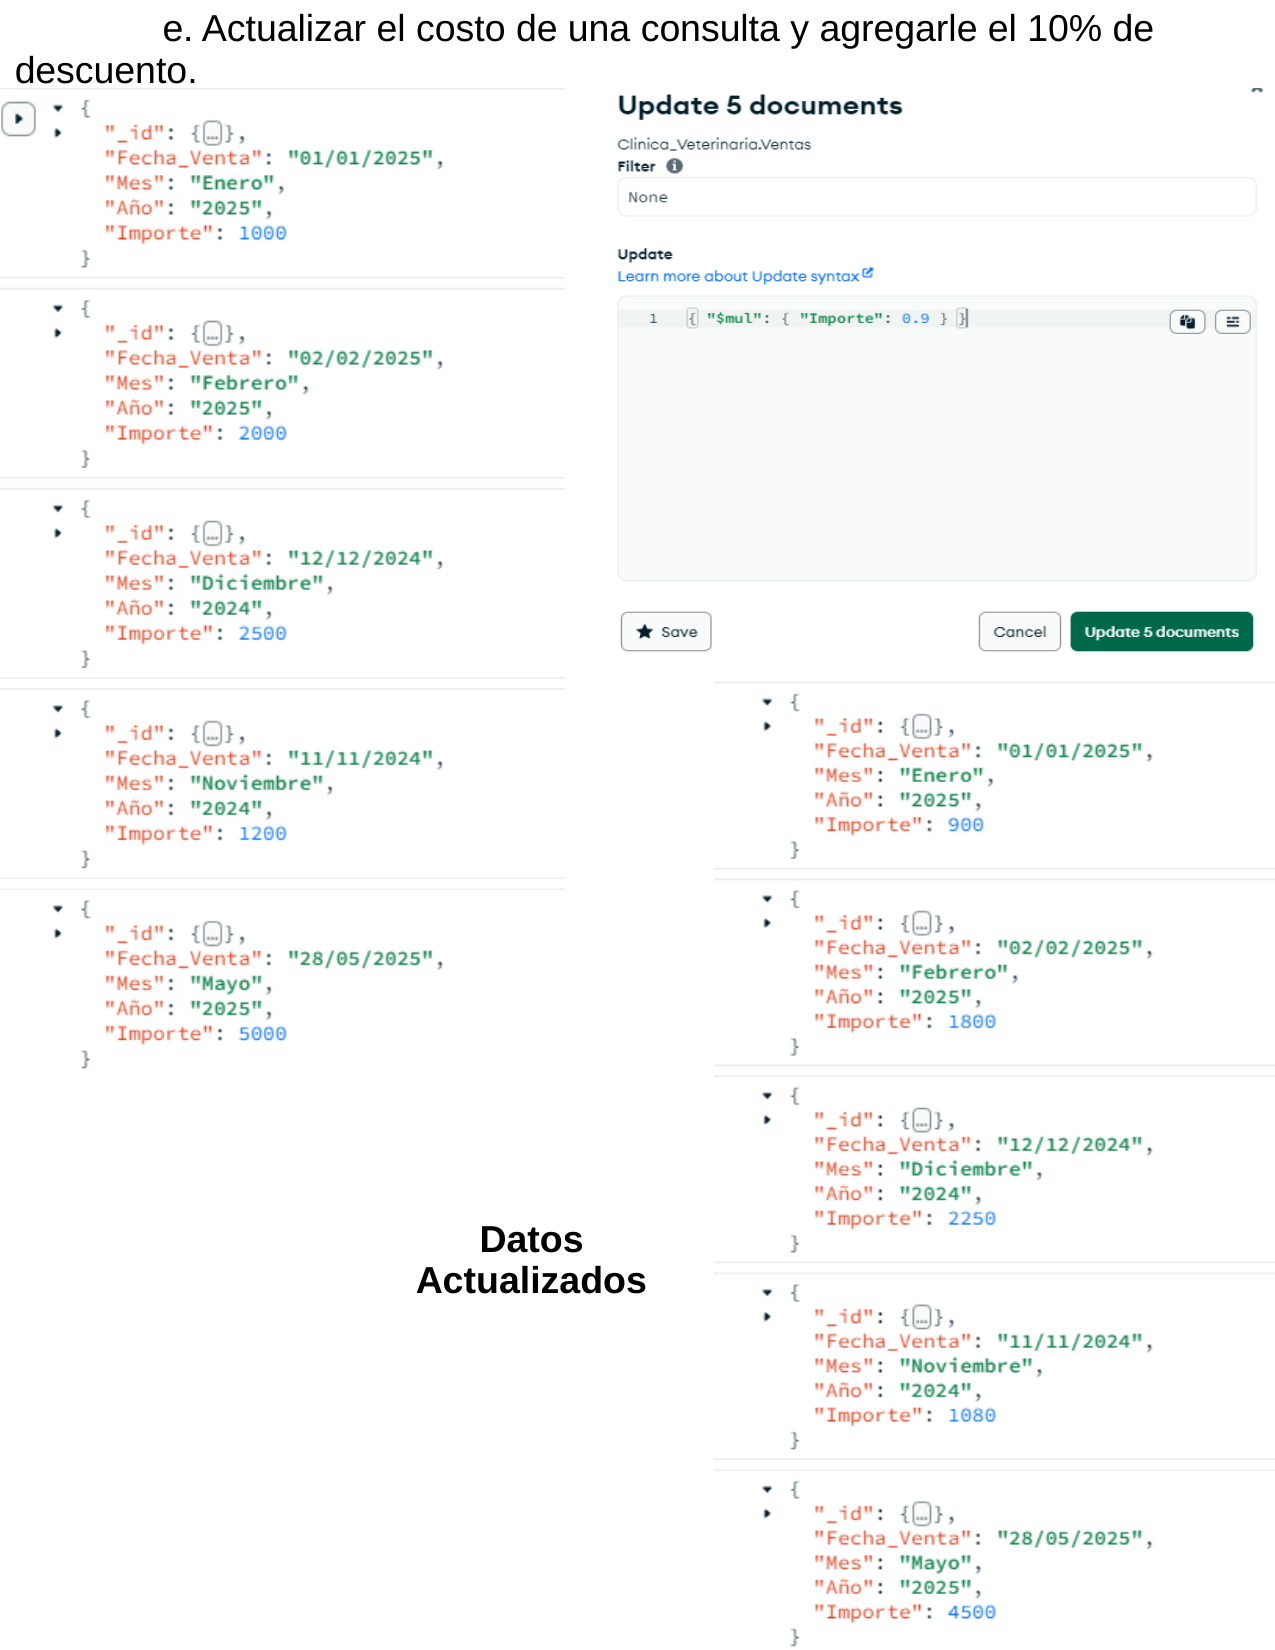

e. Actualizar el costo de una consulta y agregarle el 10% de descuento.
Datos Actualizados